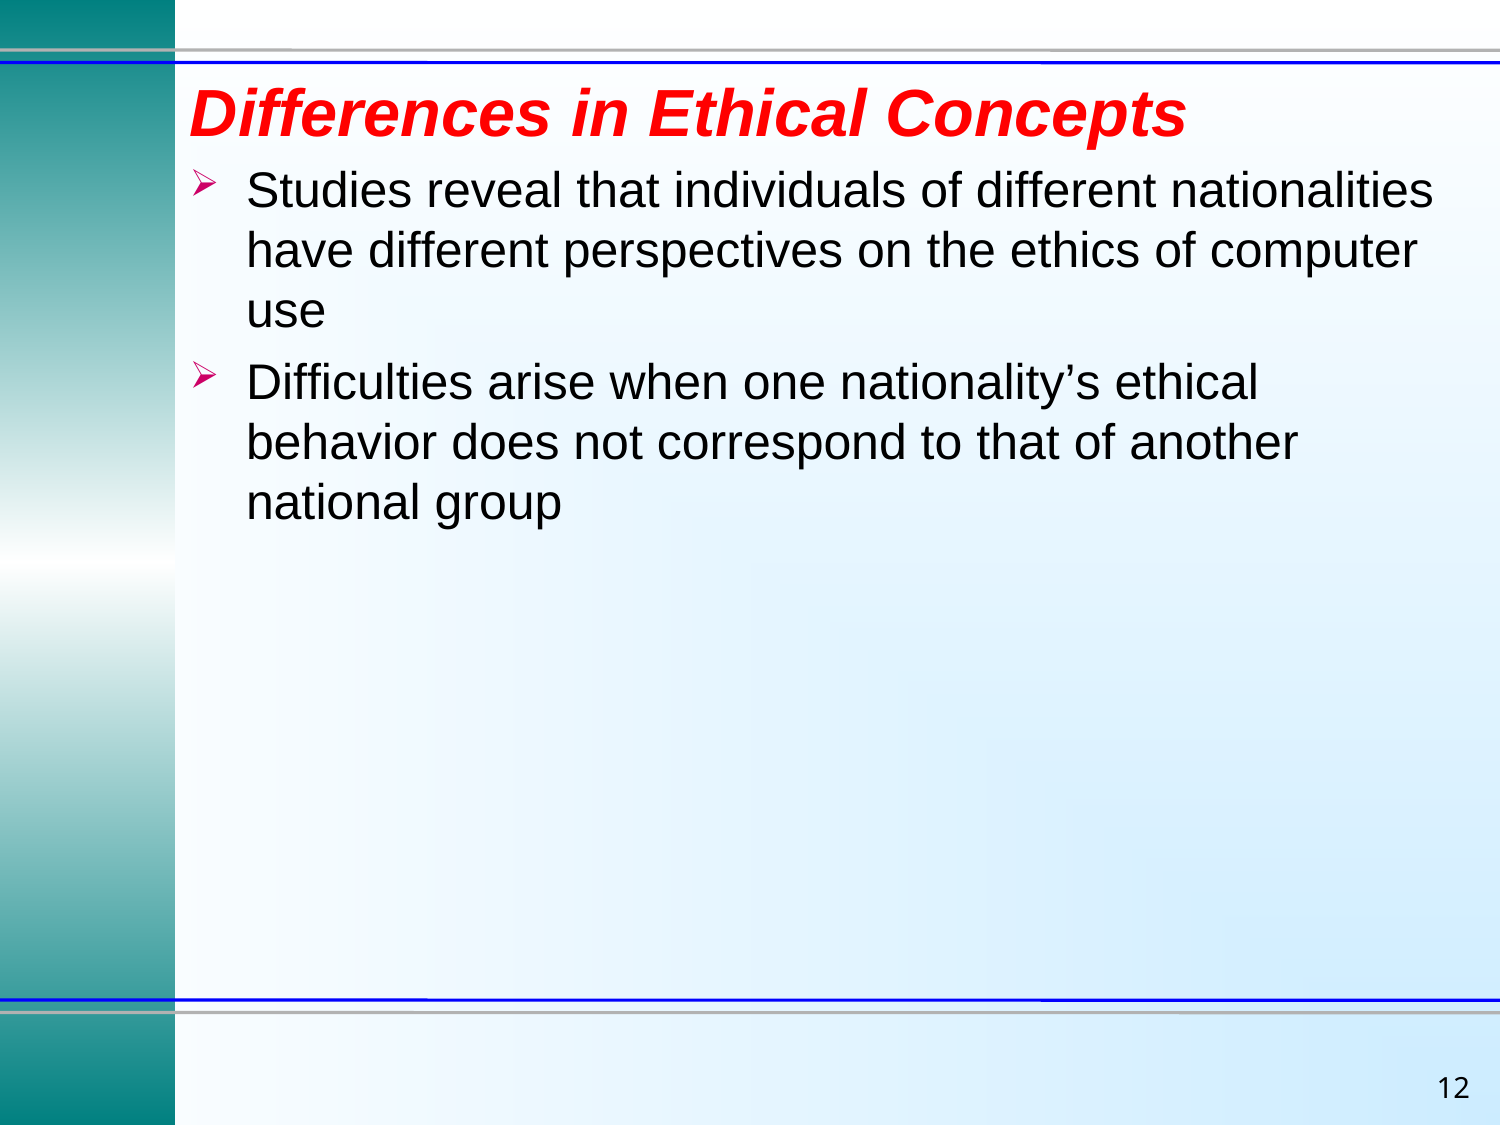

Differences in Ethical Concepts
Studies reveal that individuals of different nationalities have different perspectives on the ethics of computer use
Difficulties arise when one nationality’s ethical behavior does not correspond to that of another national group